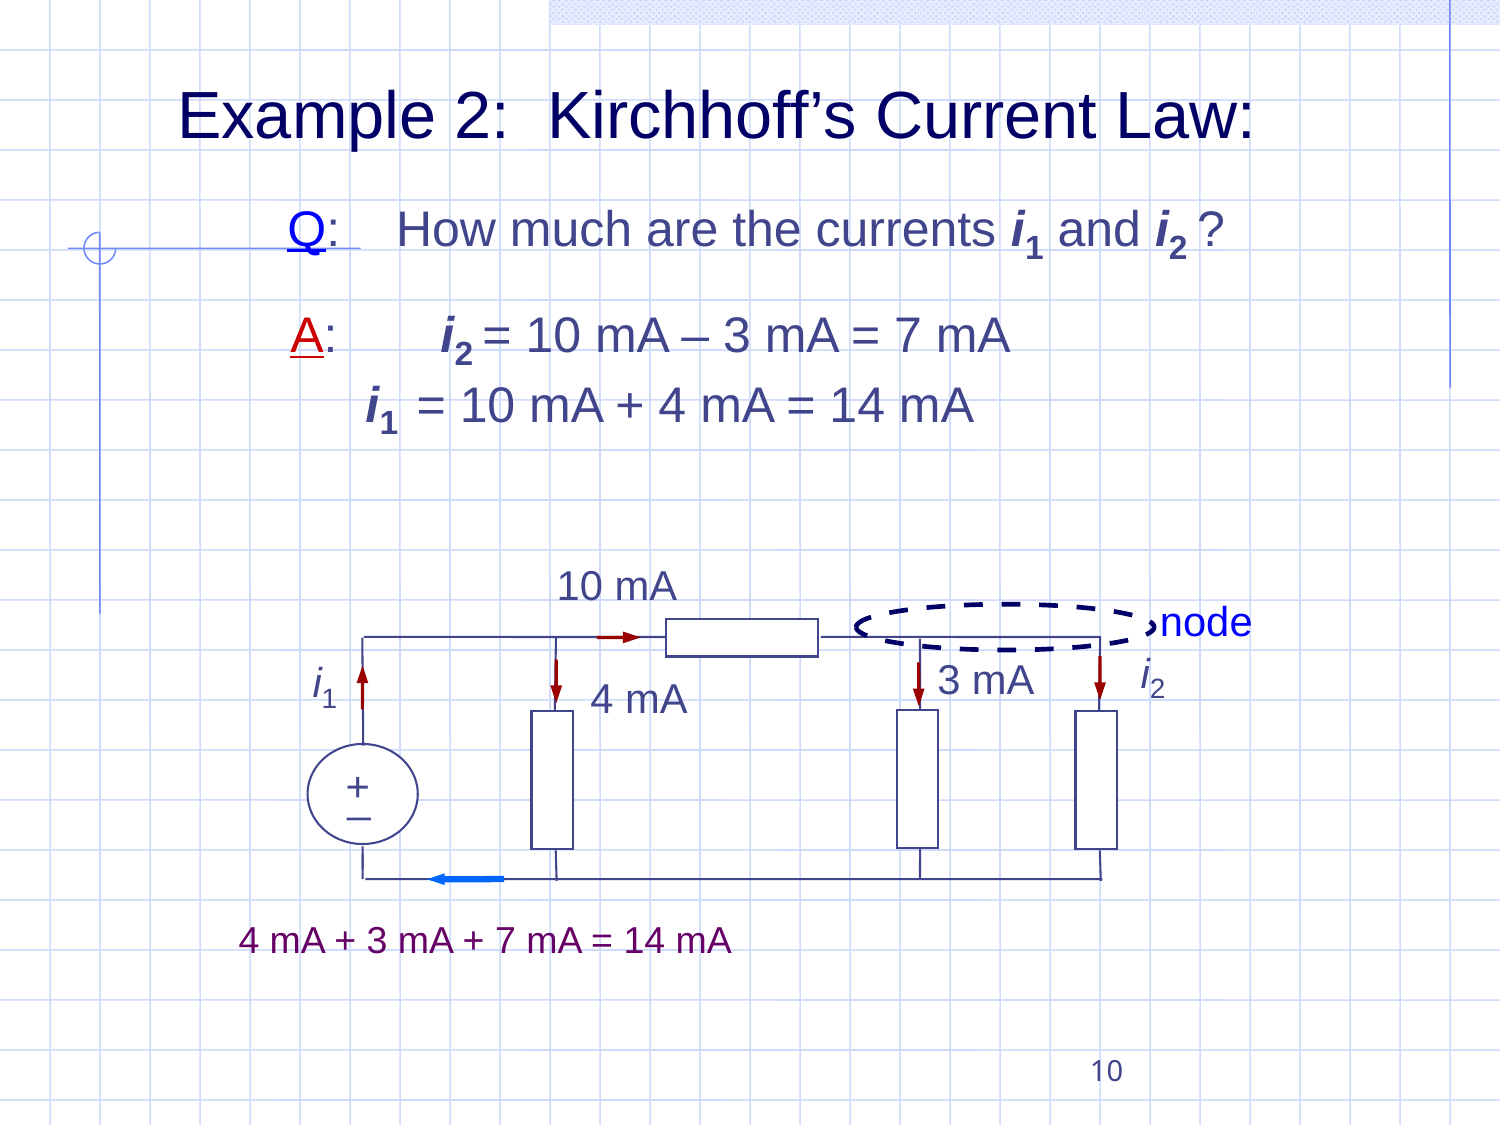

Example 2: Kirchhoff’s Current Law:
Q: How much are the currents i1 and i2 ?
A: 	i2 = 10 mA – 3 mA = 7 mA
	i1 = 10 mA + 4 mA = 14 mA
10 mA
+
_
i2
3 mA
i1
4 mA
node
4 mA + 3 mA + 7 mA = 14 mA